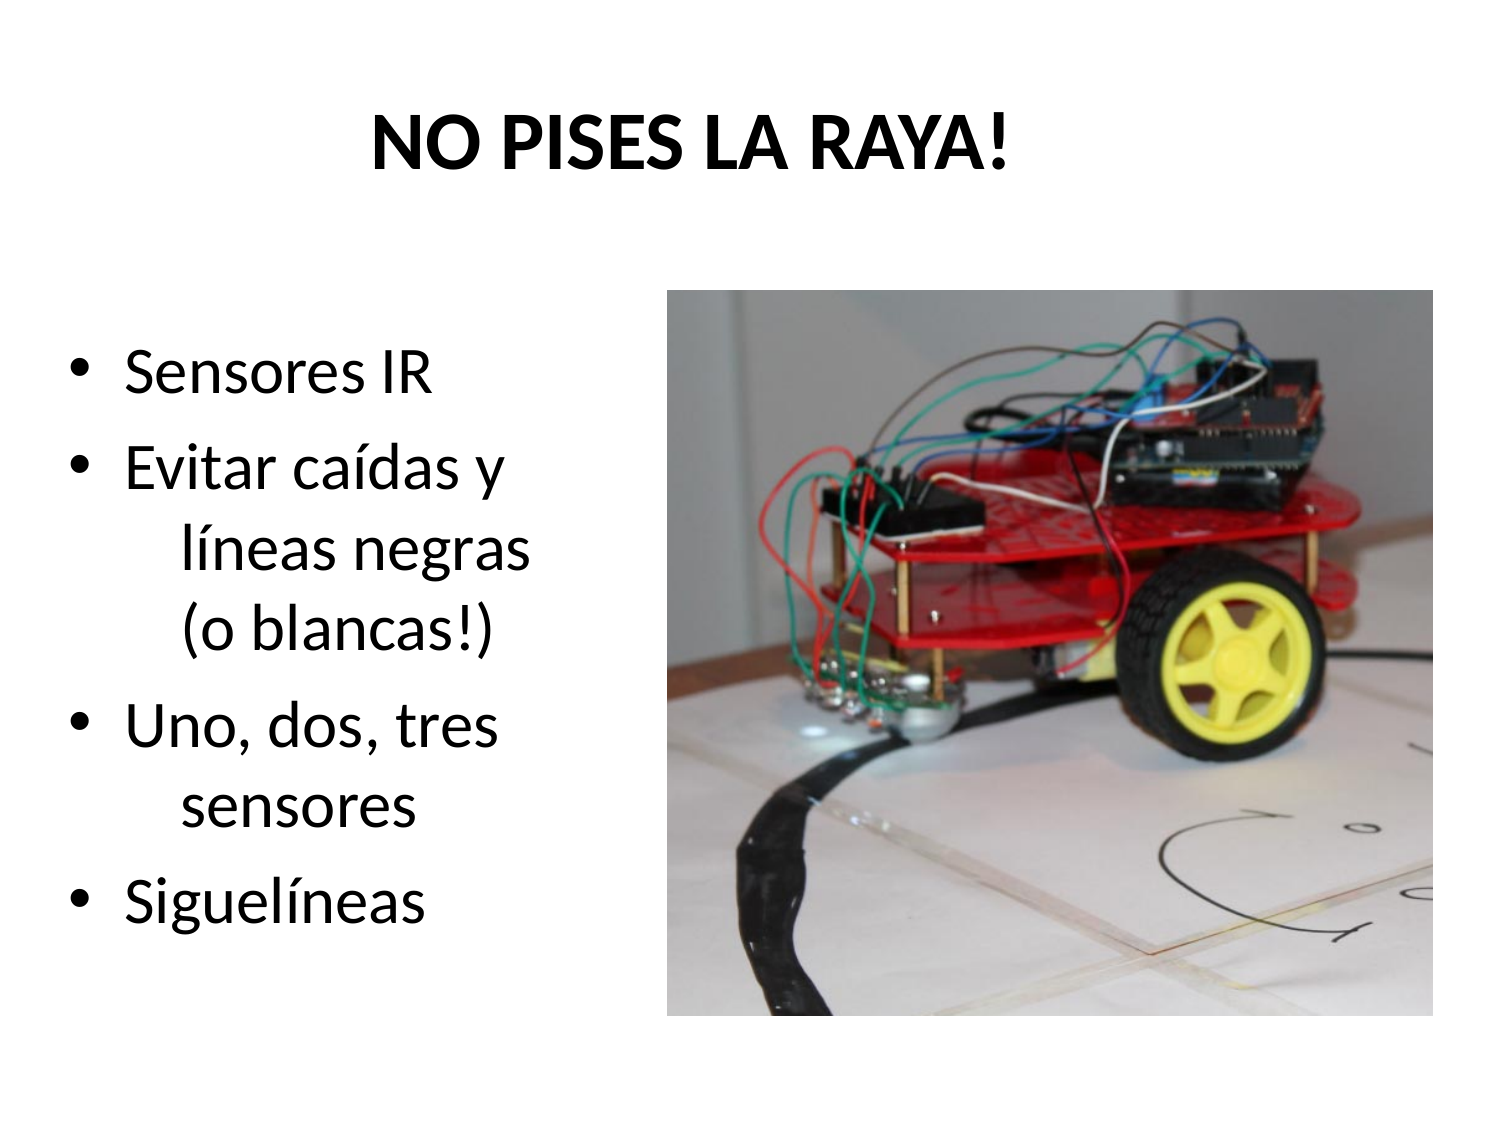

# NO PISES LA RAYA!
Sensores IR
Evitar caídas y líneas negras (o blancas!)
Uno, dos, tres sensores
Siguelíneas